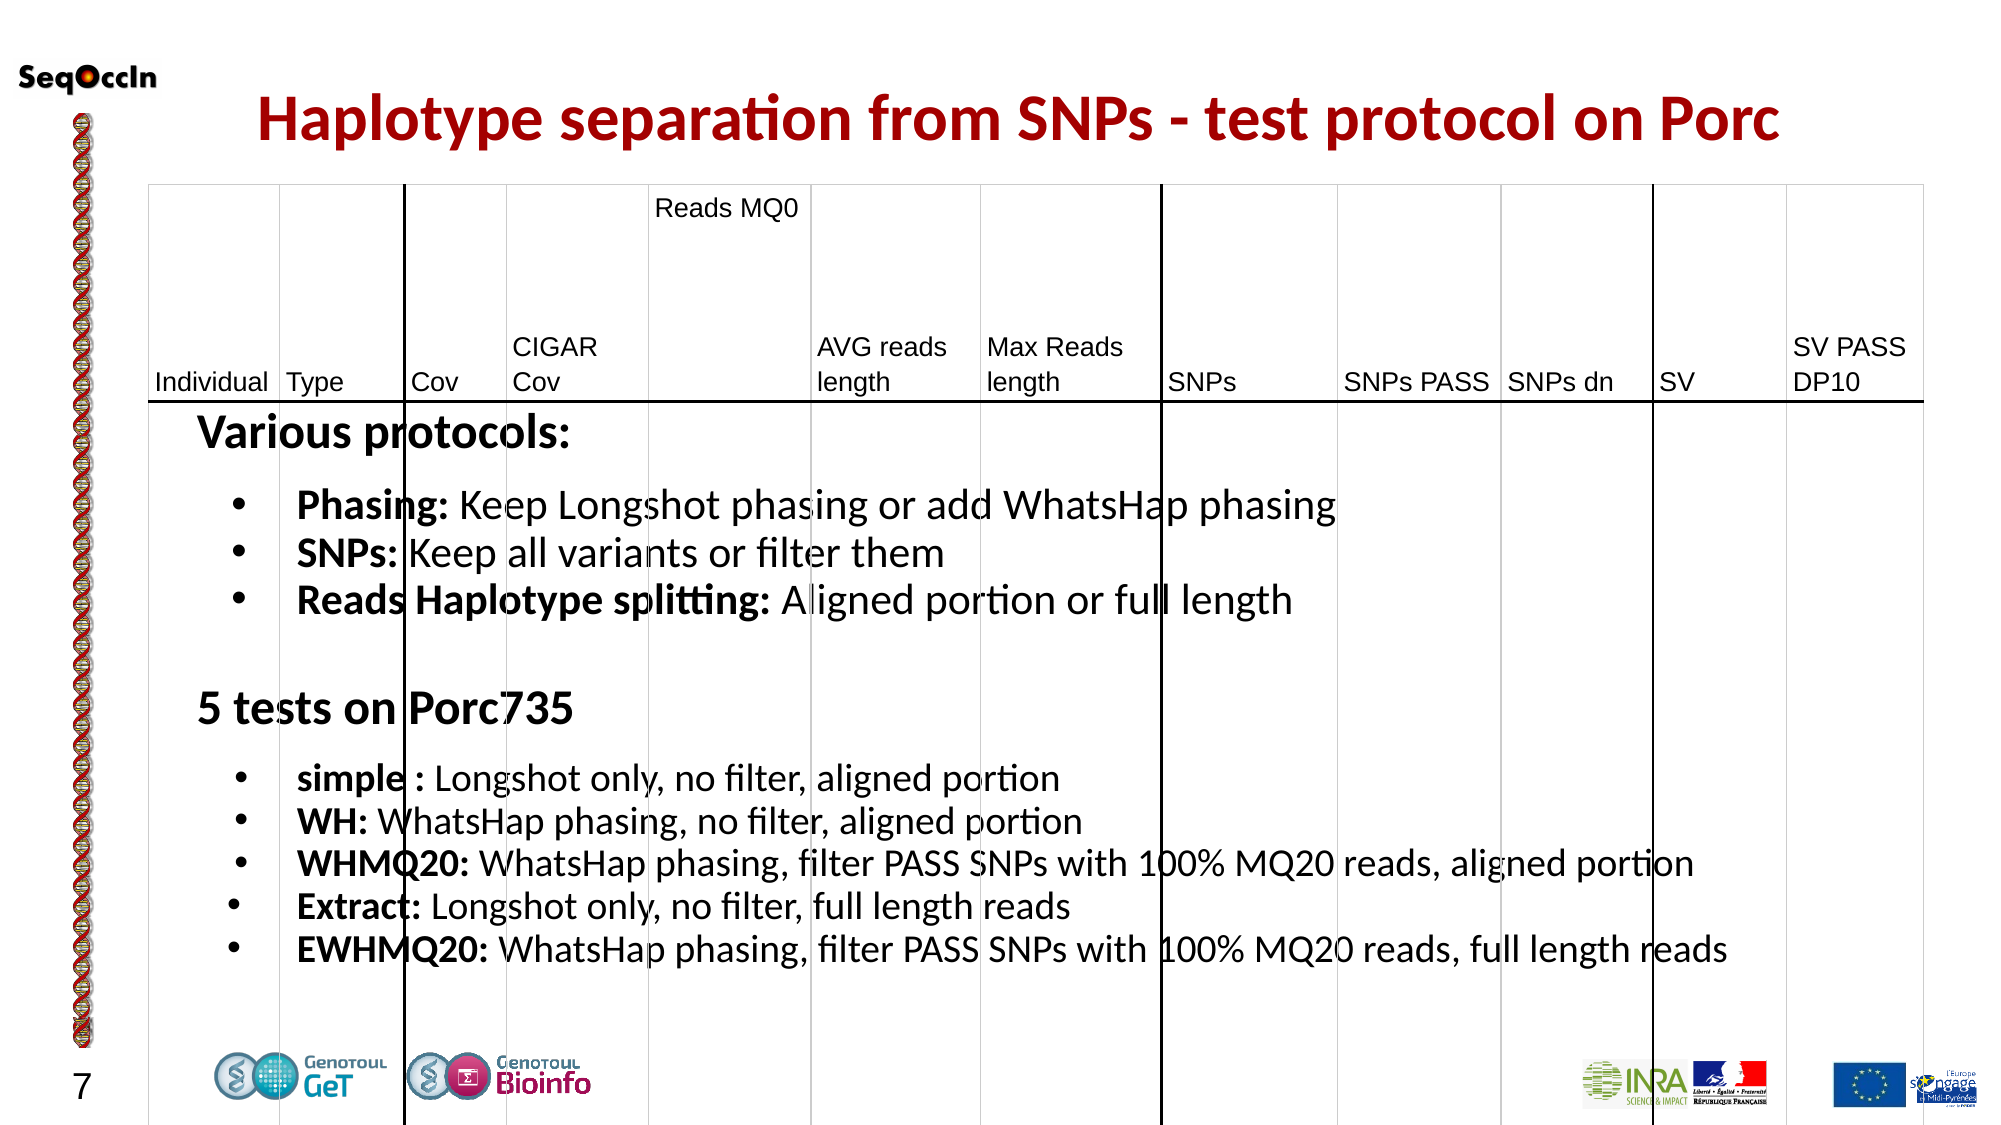

# Haplotype separation from SNPs - test protocol on Porc
| Individual | Type | Cov | CIGAR Cov | Reads MQ0 | AVG reads length | Max Reads length | SNPs | SNPs PASS | SNPs dn | SV | SV PASS DP10 |
| --- | --- | --- | --- | --- | --- | --- | --- | --- | --- | --- | --- |
| Porc735 | CLR | 42.64 | 38.06 | 14 731 | 22 921 | 173 050 | 10 706 993 | 7 199 444 | 3 507 549 | 116 565 | 110 441 |
Various protocols:
Phasing: Keep Longshot phasing or add WhatsHap phasing
SNPs: Keep all variants or filter them
Reads Haplotype splitting: Aligned portion or full length
5 tests on Porc735
simple : Longshot only, no filter, aligned portion
WH: WhatsHap phasing, no filter, aligned portion
WHMQ20: WhatsHap phasing, filter PASS SNPs with 100% MQ20 reads, aligned portion
Extract: Longshot only, no filter, full length reads
EWHMQ20: WhatsHap phasing, filter PASS SNPs with 100% MQ20 reads, full length reads